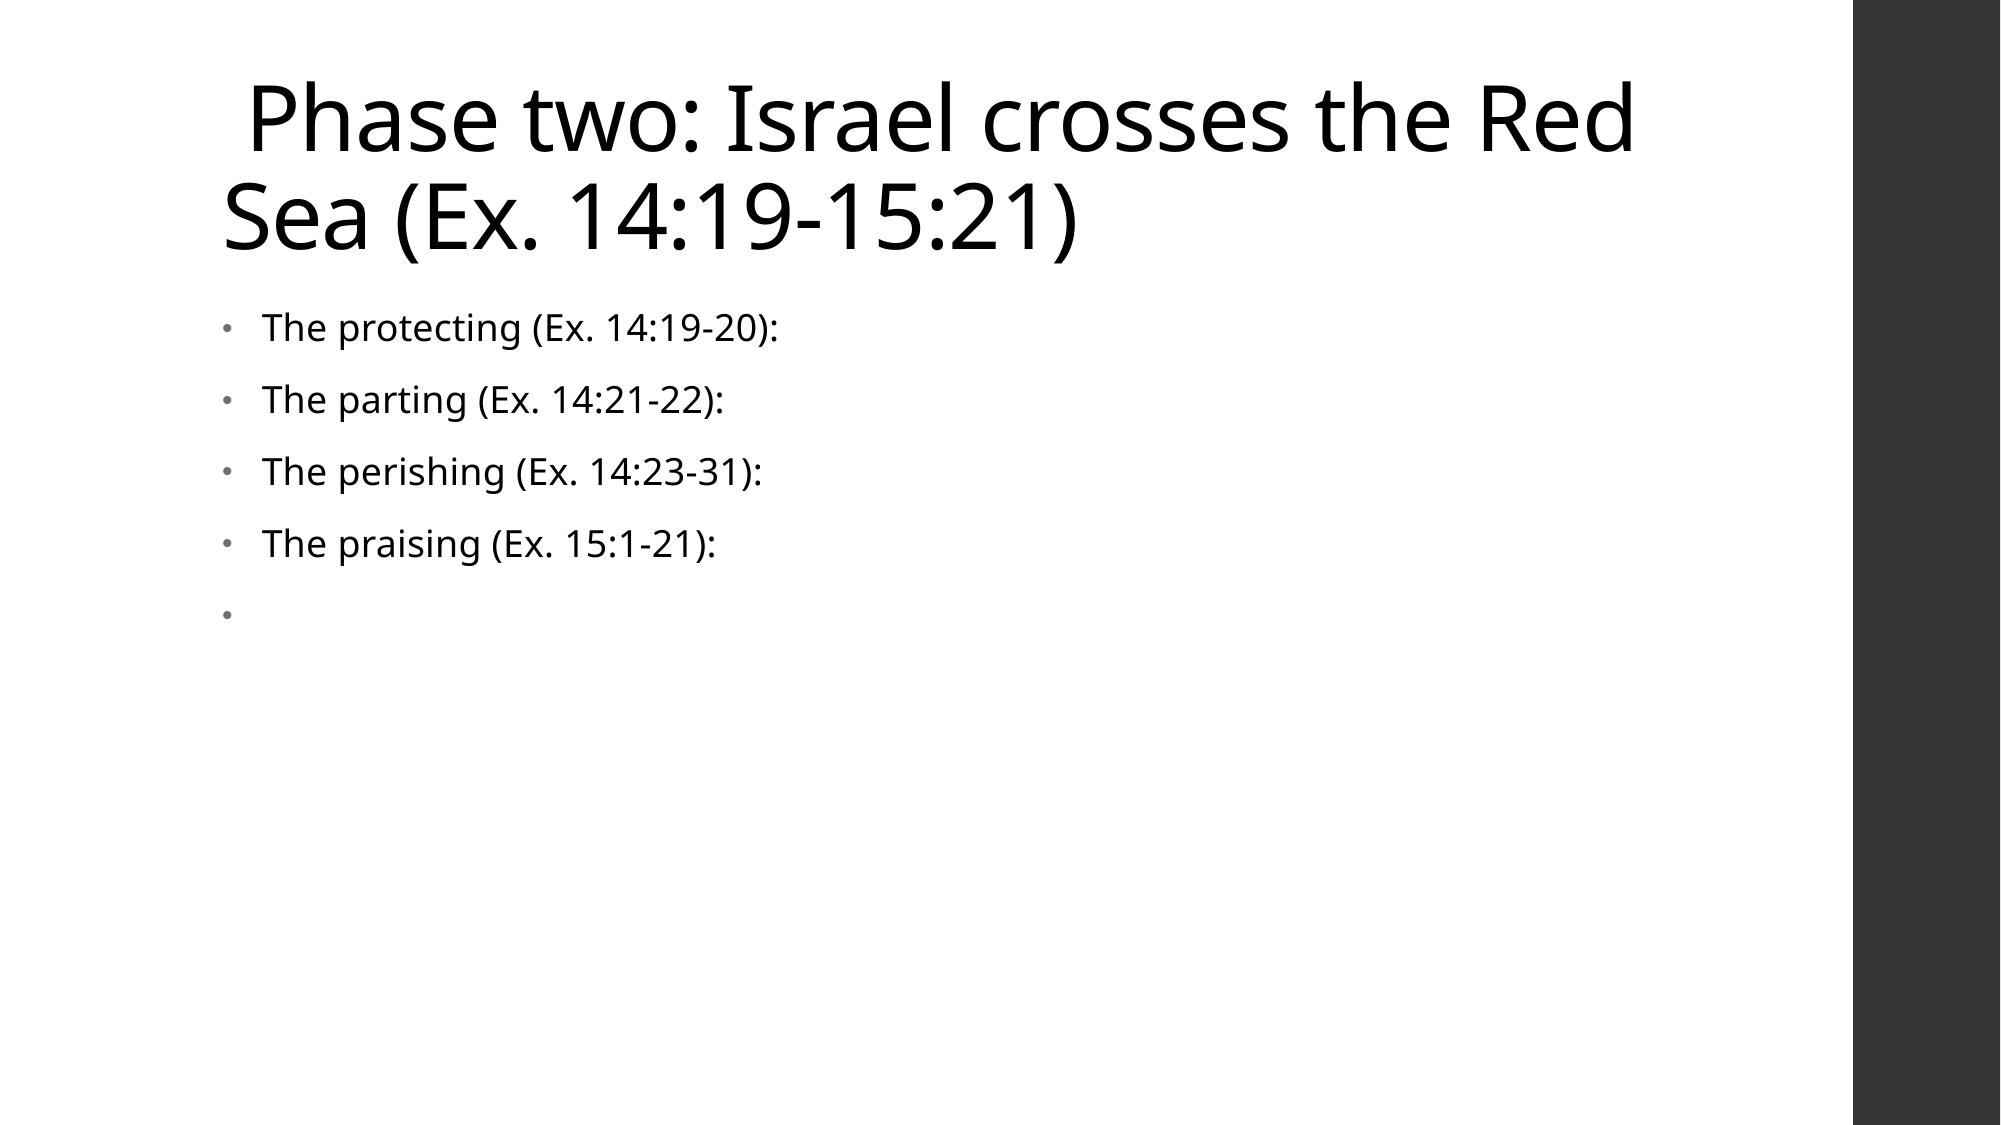

# Phase two: Israel crosses the Red Sea (Ex. 14:19-15:21)
 The protecting (Ex. 14:19-20):
 The parting (Ex. 14:21-22):
 The perishing (Ex. 14:23-31):
 The praising (Ex. 15:1-21):